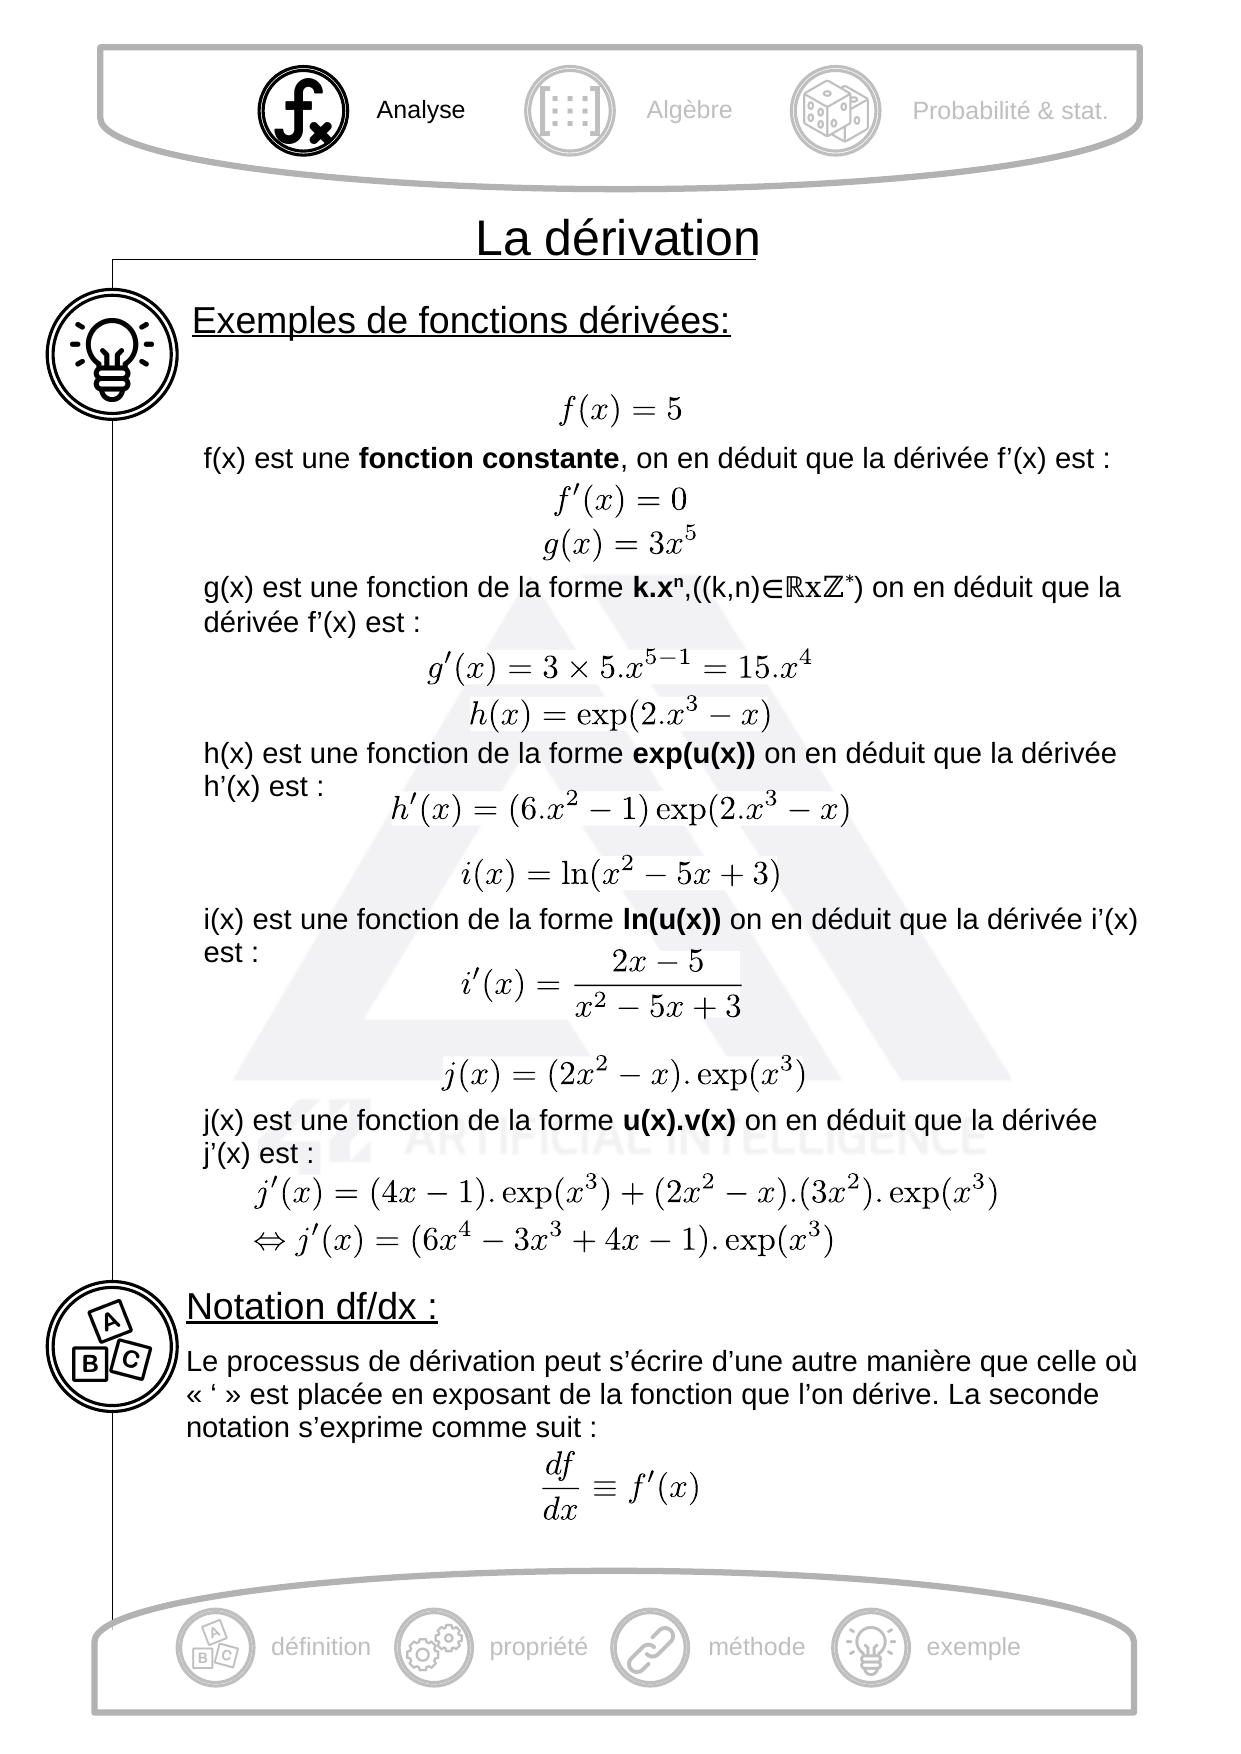

Algèbre
Analyse
Probabilité & stat.
La dérivation
Exemples de fonctions dérivées:
f(x) est une fonction constante, on en déduit que la dérivée f’(x) est :
g(x) est une fonction de la forme k.xn,((k,n)∈ℝxℤ*) on en déduit que la dérivée f’(x) est :
h(x) est une fonction de la forme exp(u(x)) on en déduit que la dérivée h’(x) est :
i(x) est une fonction de la forme ln(u(x)) on en déduit que la dérivée i’(x) est :
j(x) est une fonction de la forme u(x).v(x) on en déduit que la dérivée j’(x) est :
Notation df/dx :
Le processus de dérivation peut s’écrire d’une autre manière que celle où « ‘ » est placée en exposant de la fonction que l’on dérive. La seconde notation s’exprime comme suit :
définition
propriété
exemple
méthode